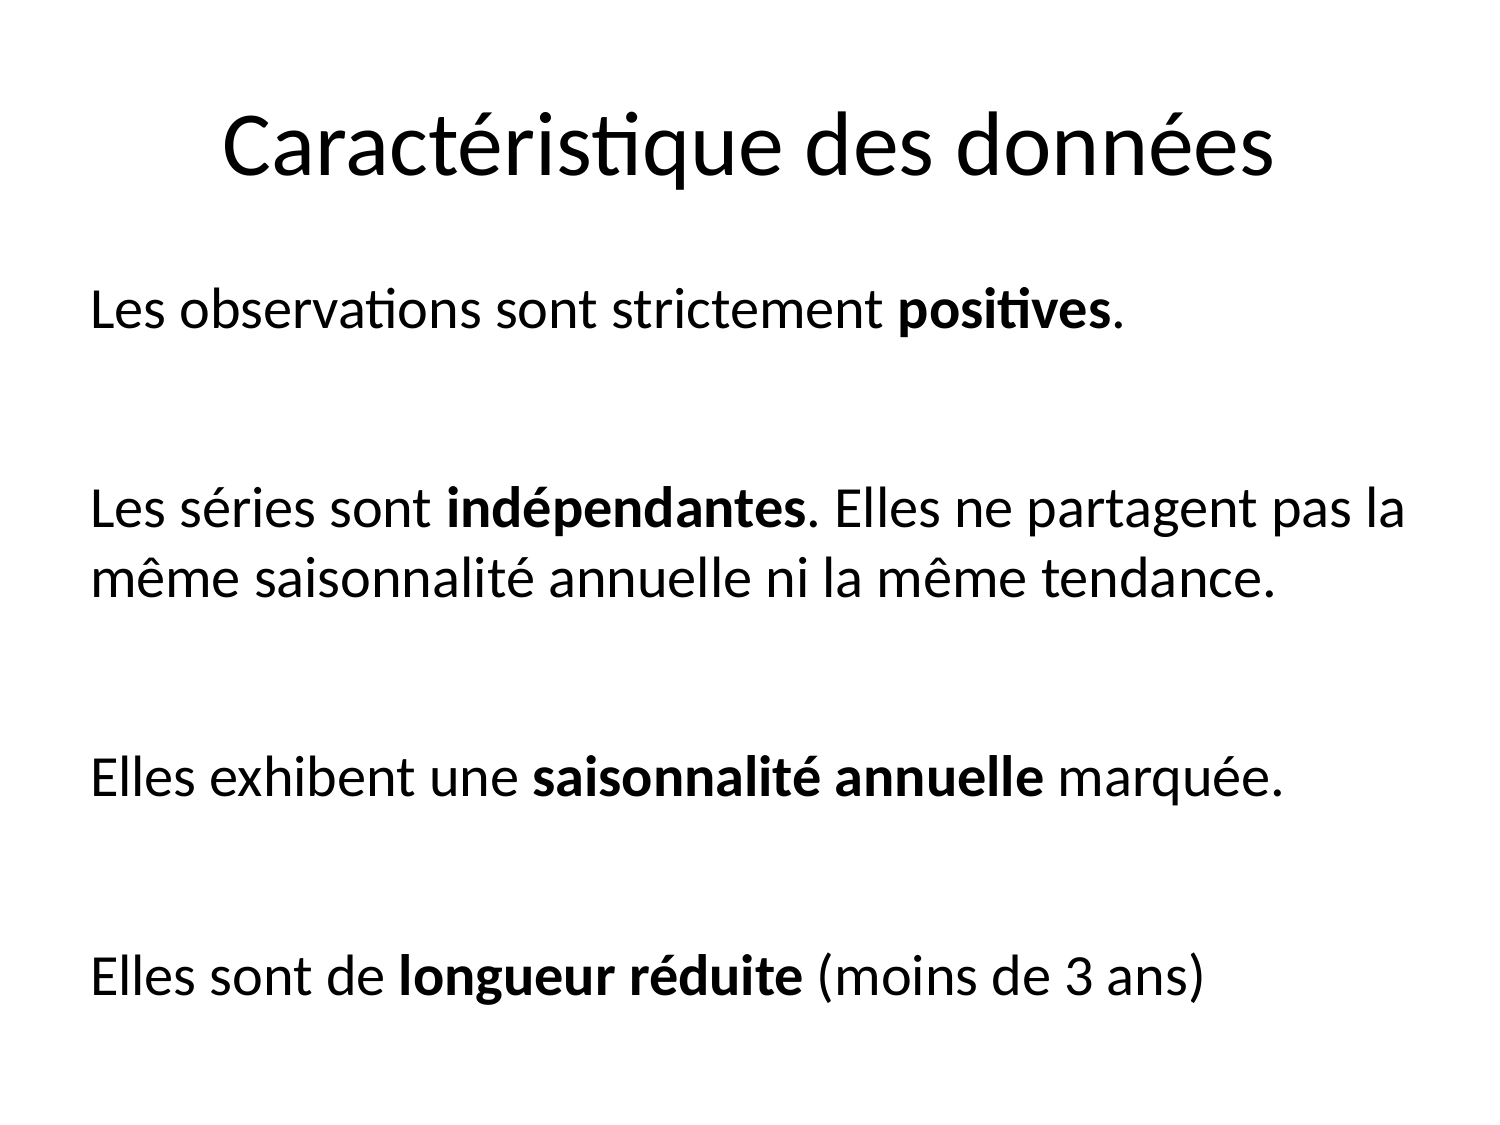

# Caractéristique des données
Les observations sont strictement positives.
Les séries sont indépendantes. Elles ne partagent pas la même saisonnalité annuelle ni la même tendance.
Elles exhibent une saisonnalité annuelle marquée.
Elles sont de longueur réduite (moins de 3 ans)
Elles ne sont pas stationnaires avec des tendances parfois non linéaires, incluant des variations abruptes.